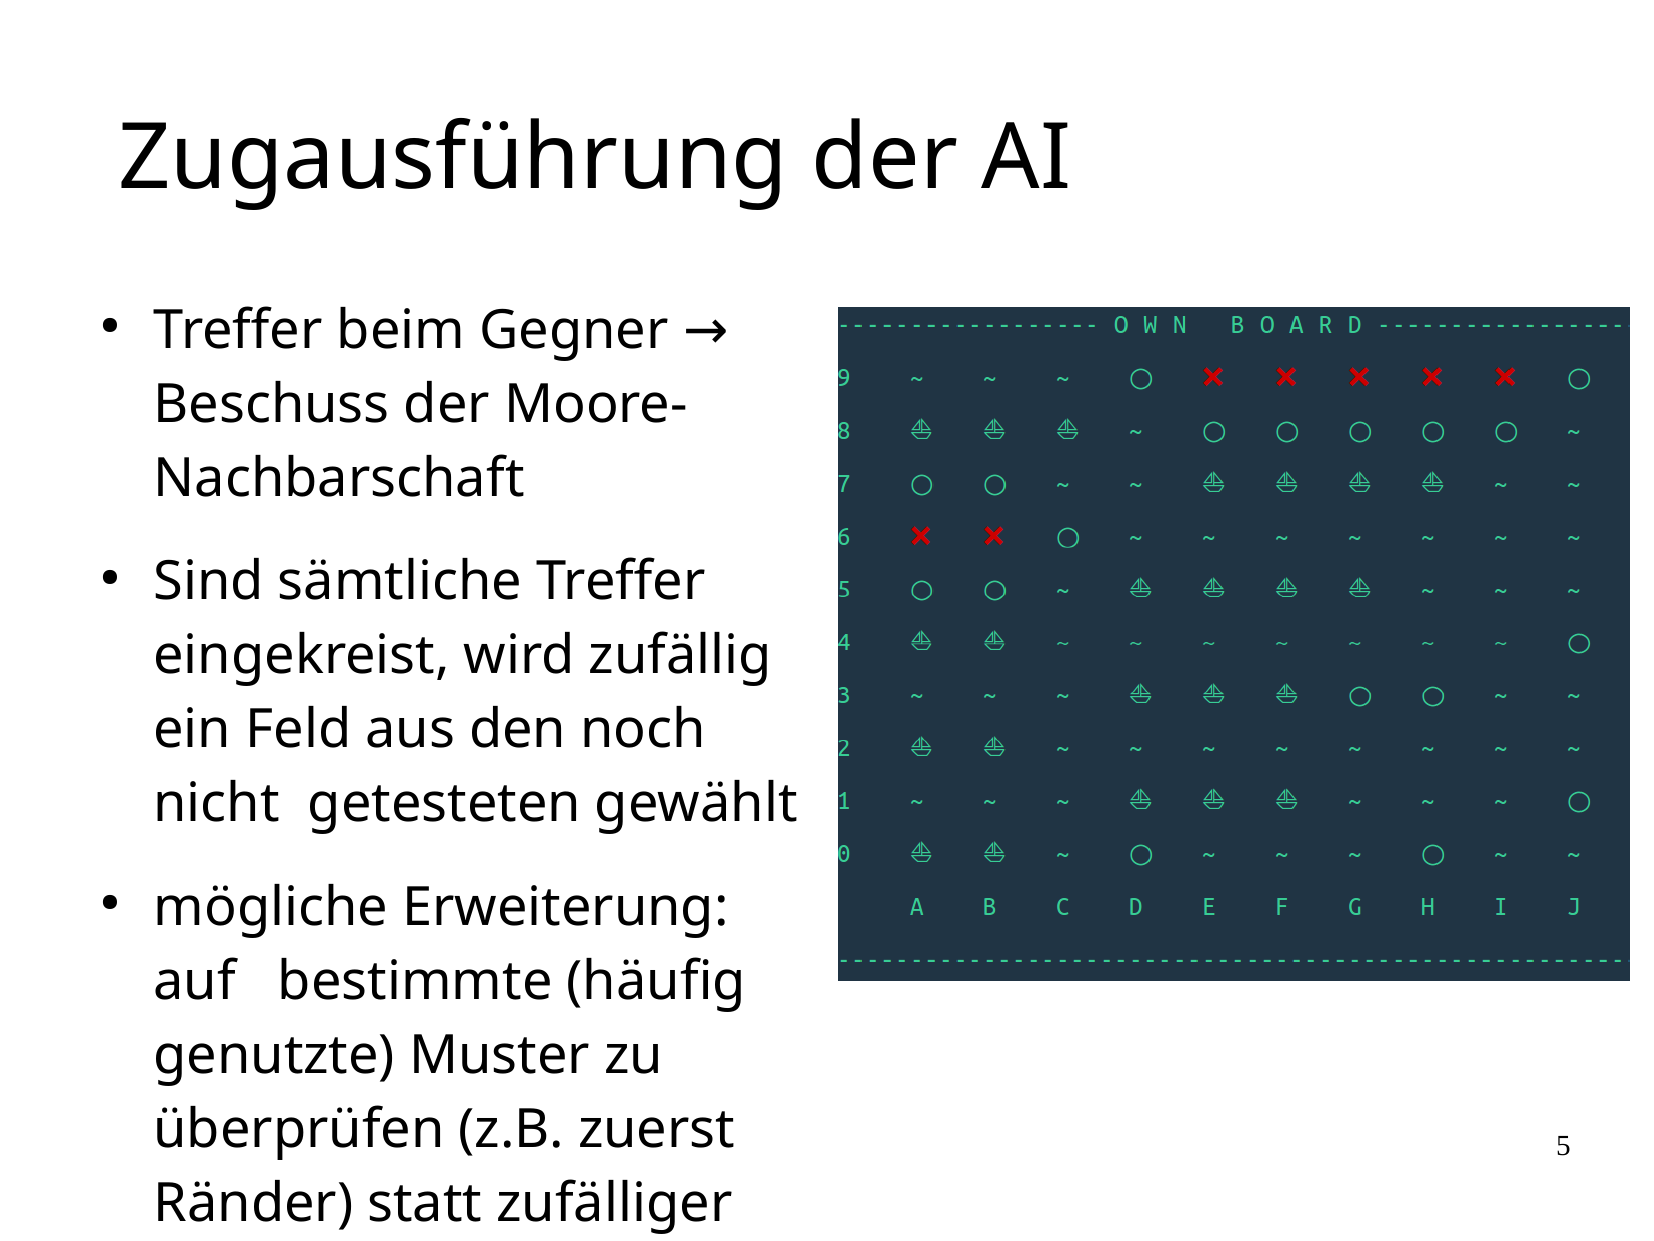

# Zugausführung der AI
Treffer beim Gegner → Beschuss der Moore-Nachbarschaft
Sind sämtliche Treffer eingekreist, wird zufällig ein Feld aus den noch nicht getesteten gewählt
mögliche Erweiterung: auf bestimmte (häufig genutzte) Muster zu überprüfen (z.B. zuerst Ränder) statt zufälliger Zug
5